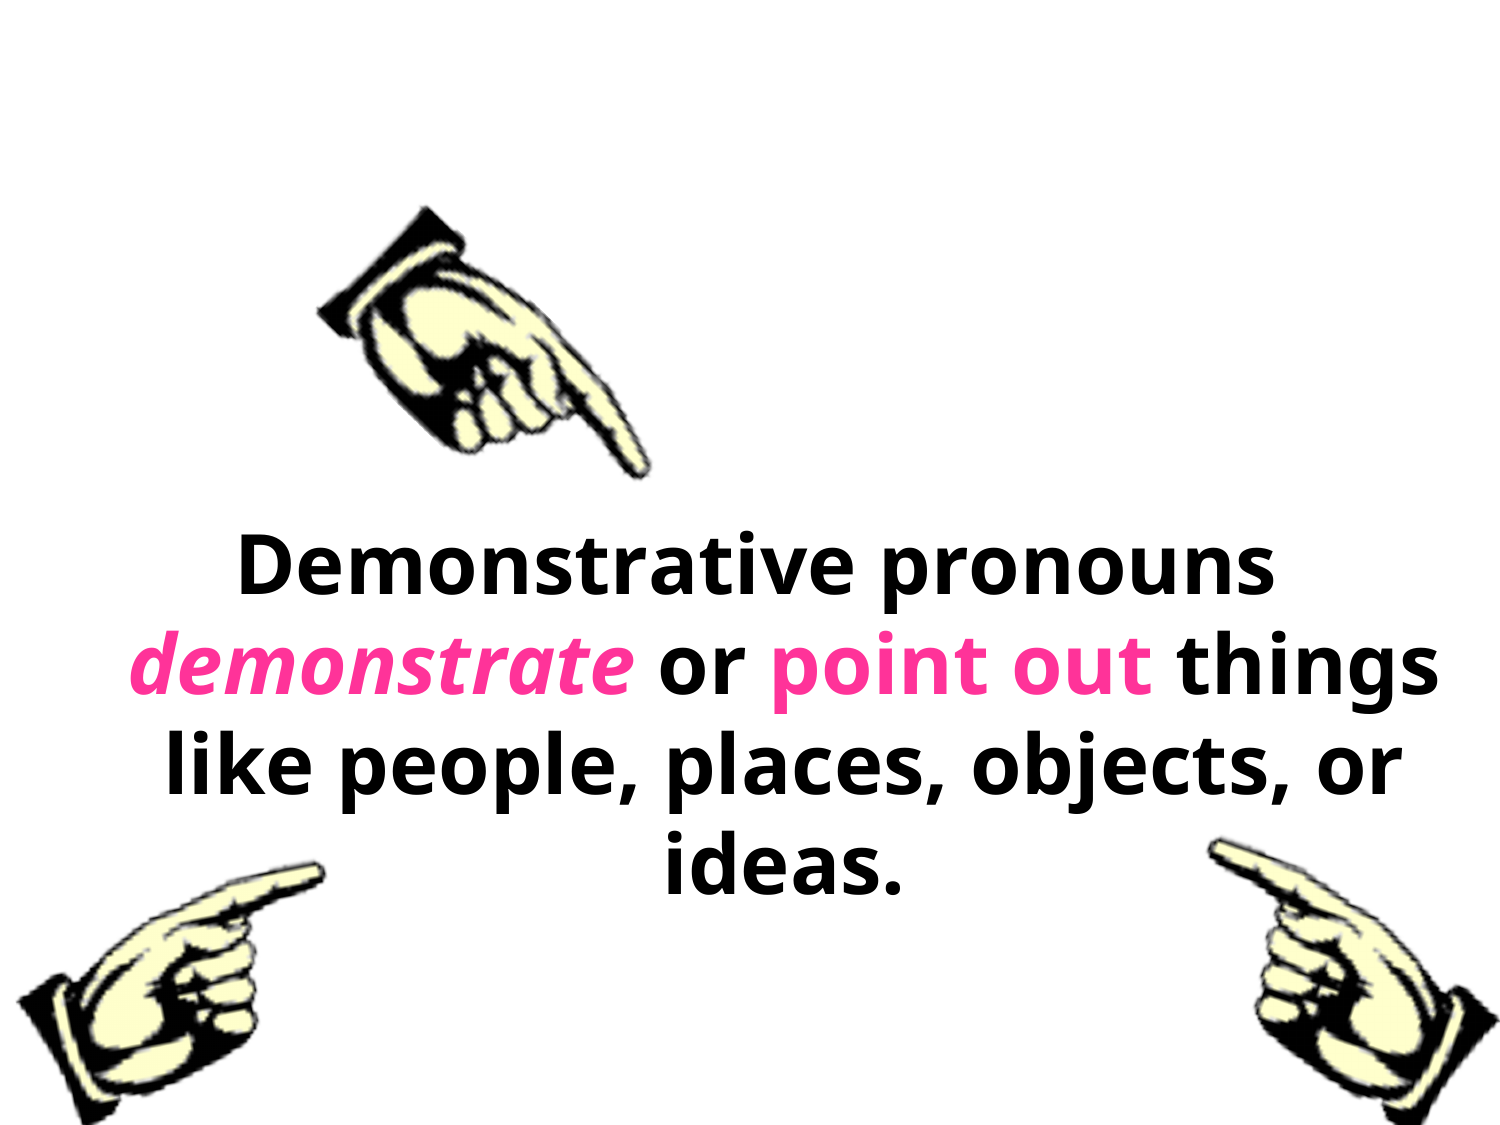

Demonstrative Pronouns
Demonstrative pronouns demonstrate or point out things like people, places, objects, or ideas.